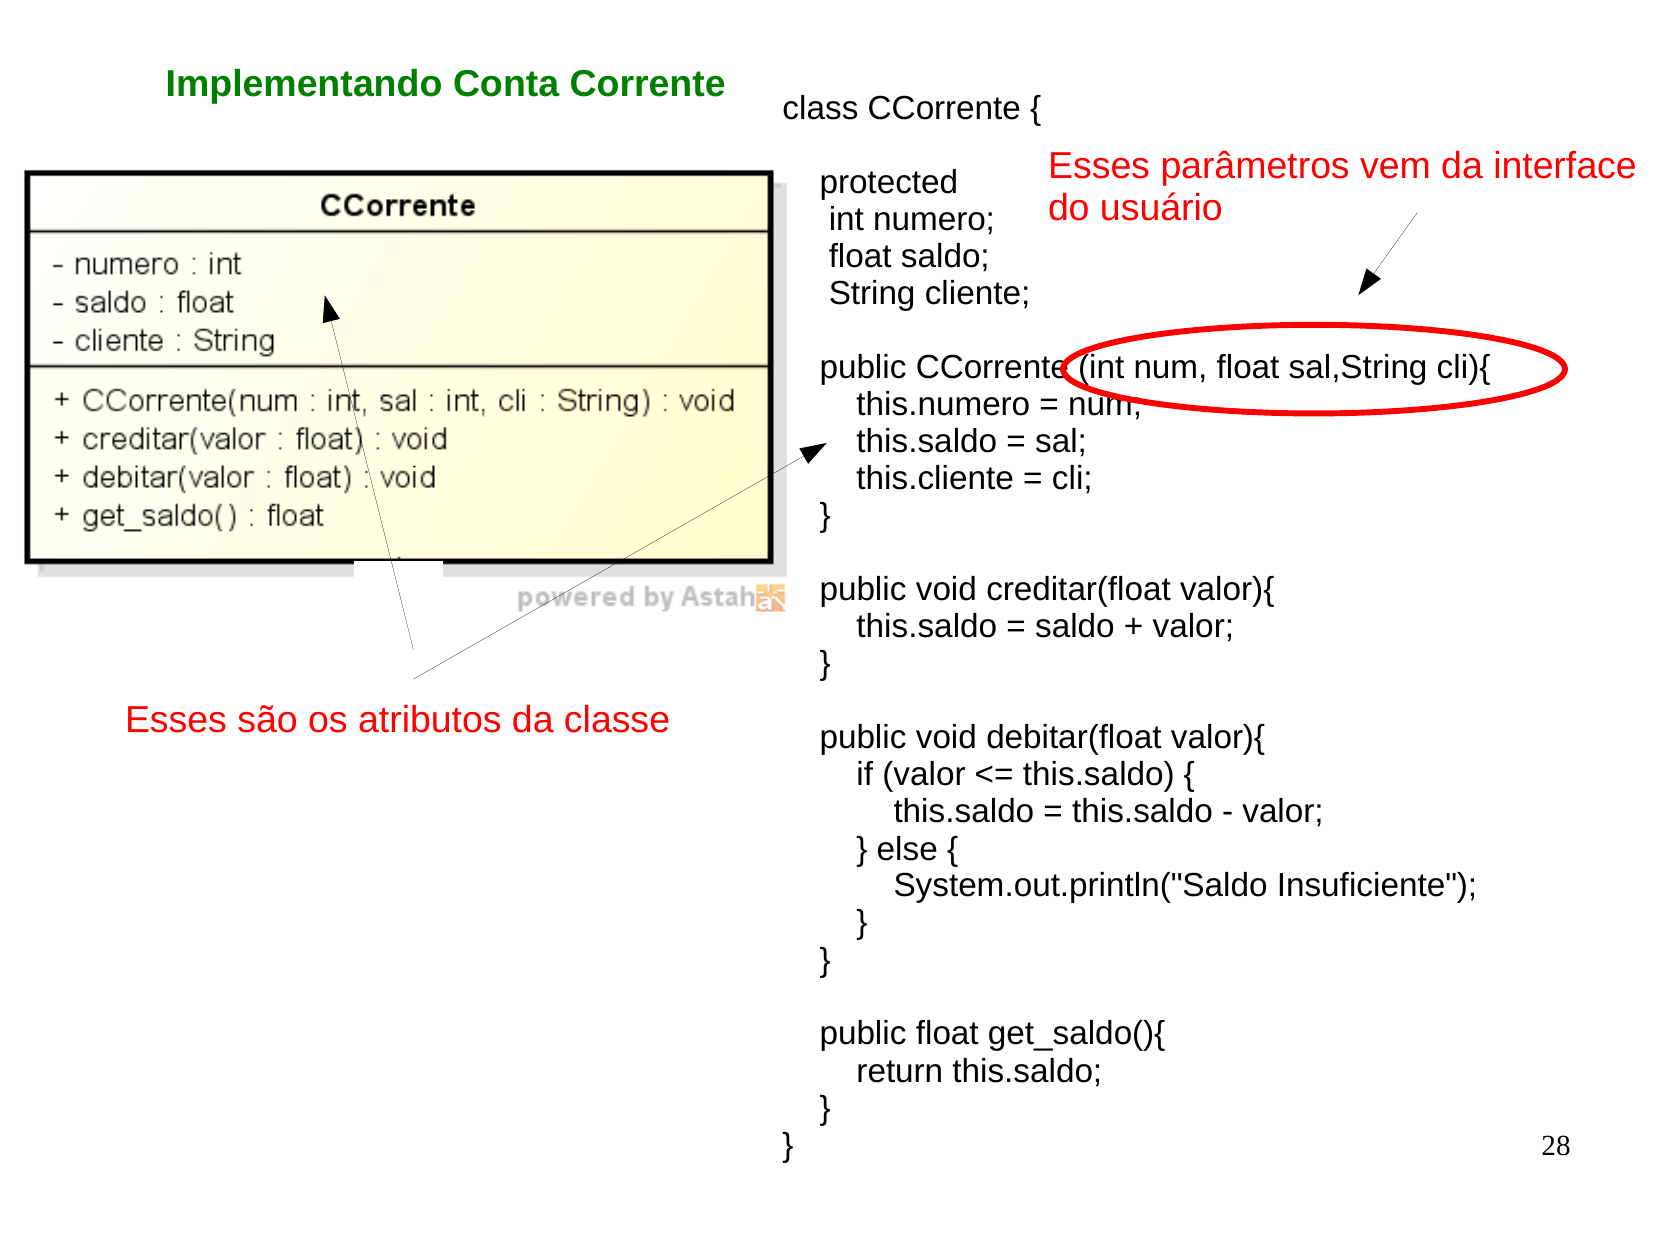

# Implementando Conta Corrente
class CCorrente {
 protected
 int numero;
 float saldo;
 String cliente;
 public CCorrente (int num, float sal,String cli){
 this.numero = num;
 this.saldo = sal;
 this.cliente = cli;
 }
 public void creditar(float valor){
 this.saldo = saldo + valor;
 }
 public void debitar(float valor){
 if (valor <= this.saldo) {
 this.saldo = this.saldo - valor;
 } else {
 System.out.println("Saldo Insuficiente");
 }
 }
 public float get_saldo(){
 return this.saldo;
 }
}
Esses parâmetros vem da interface
do usuário
Esses são os atributos da classe
28